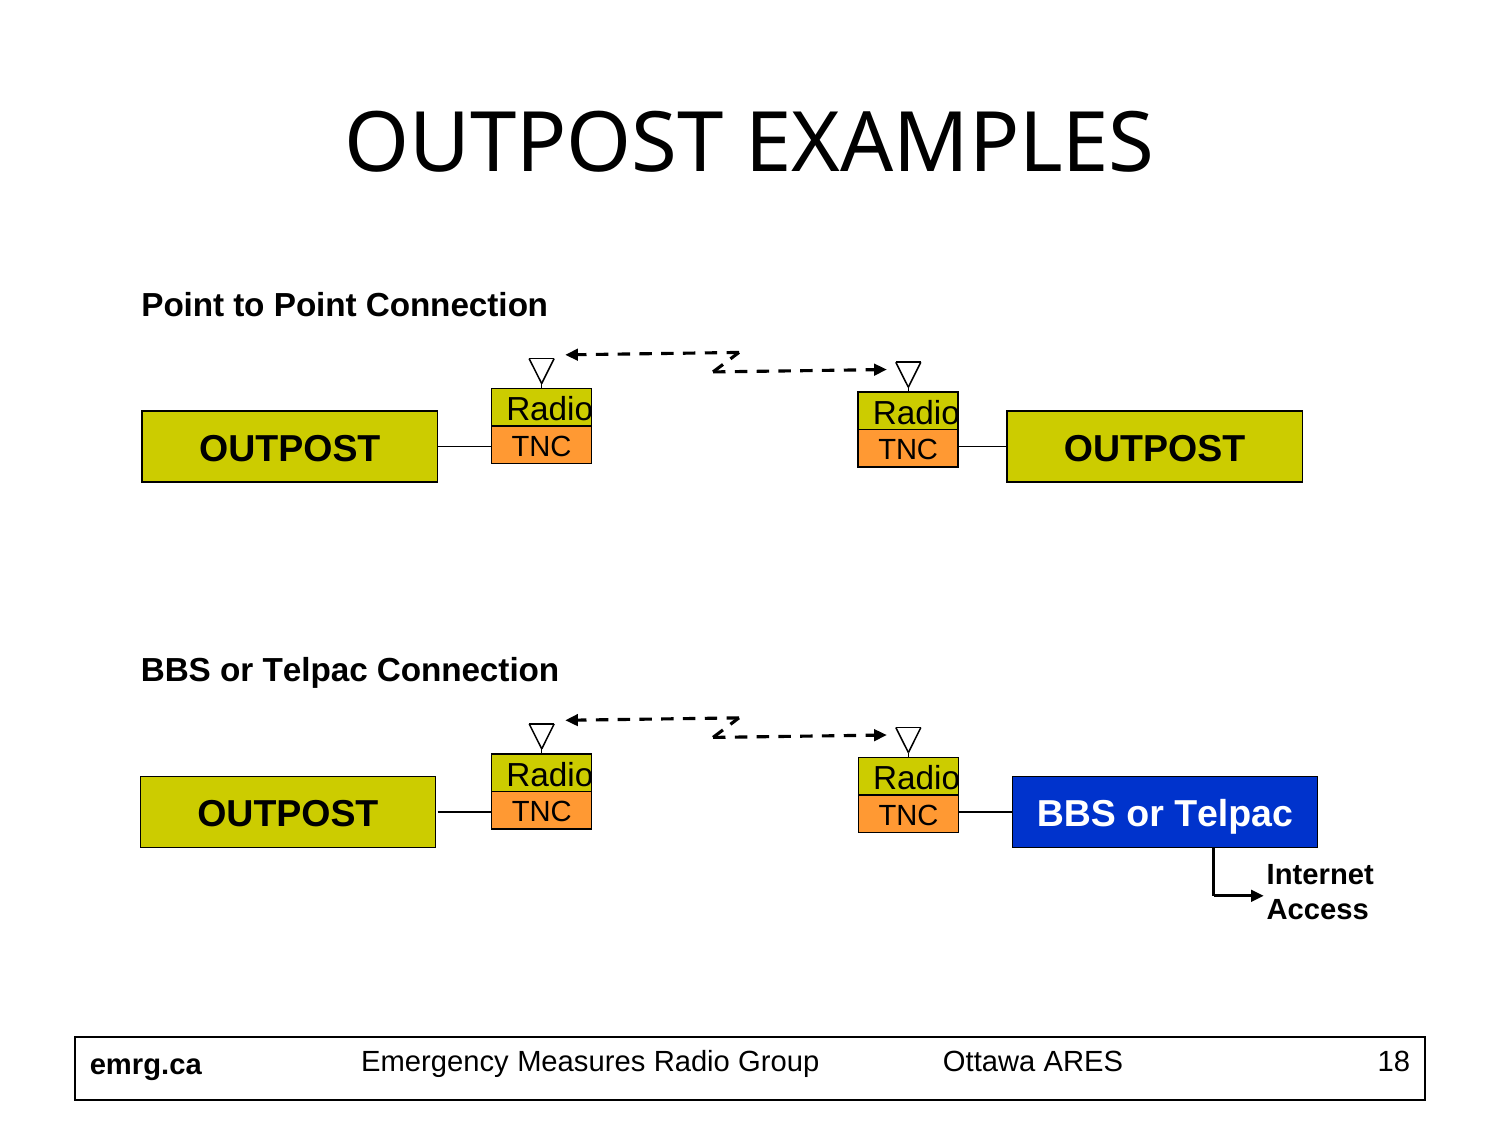

# OUTPOST EXAMPLES
Point to Point Connection
Radio
TNC
Radio
TNC
OUTPOST
OUTPOST
BBS or Telpac Connection
Radio
TNC
Radio
TNC
OUTPOST
BBS or Telpac
Internet Access
Emergency Measures Radio Group Ottawa ARES
18